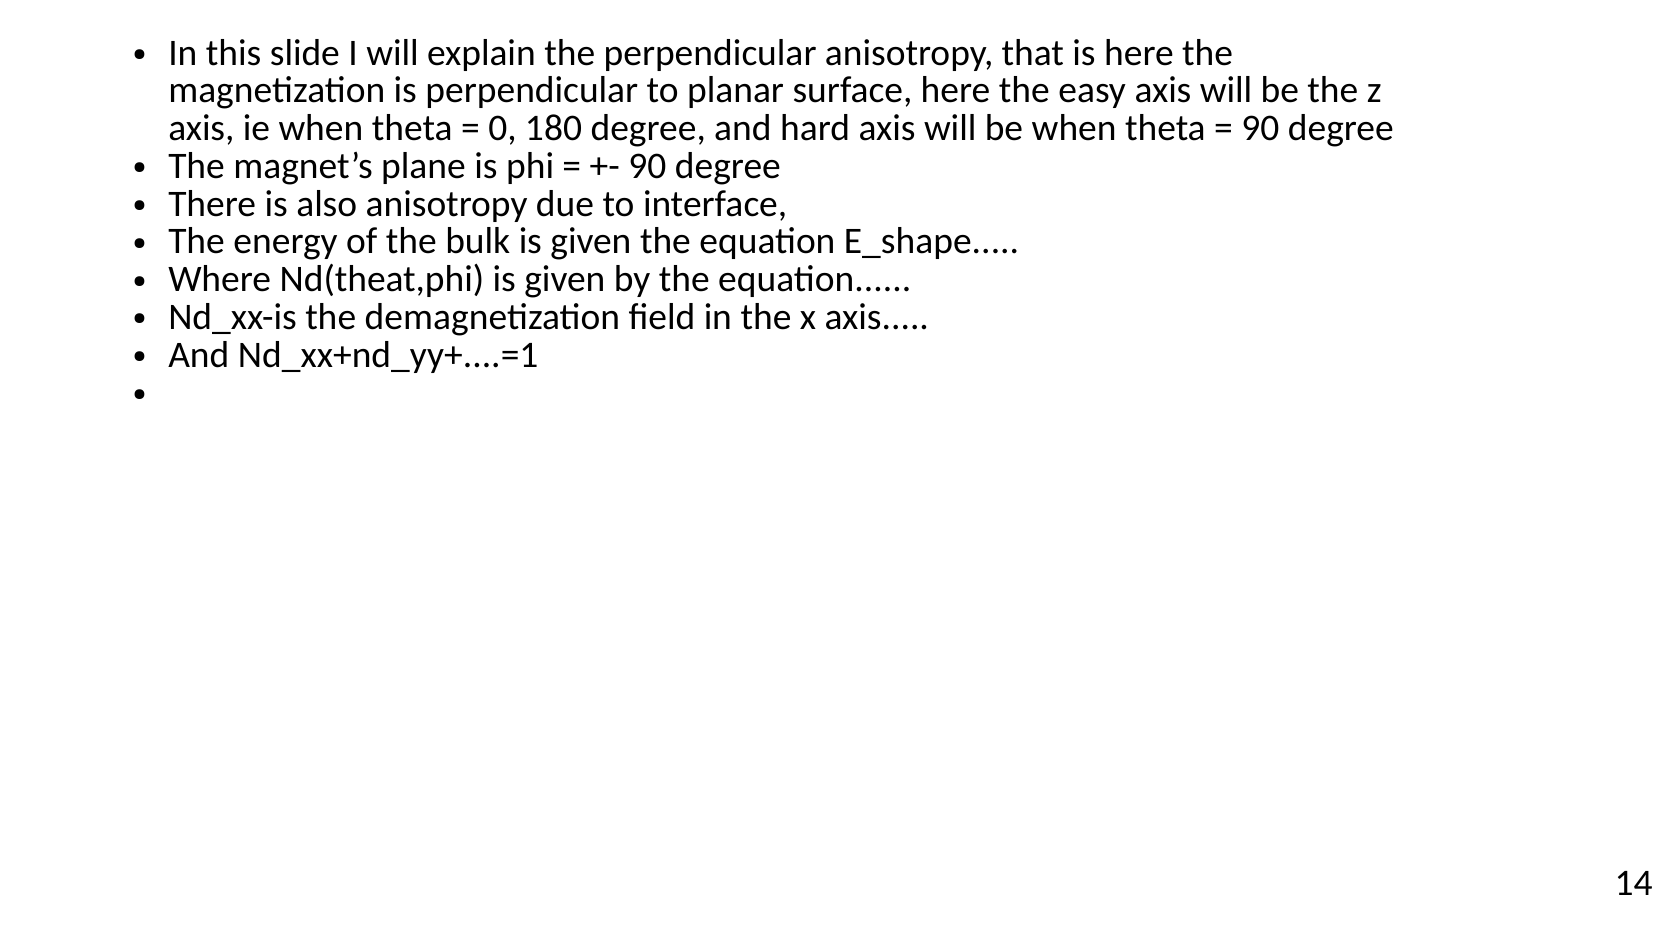

In this slide I will explain the perpendicular anisotropy, that is here the magnetization is perpendicular to planar surface, here the easy axis will be the z axis, ie when theta = 0, 180 degree, and hard axis will be when theta = 90 degree
The magnet’s plane is phi = +- 90 degree
There is also anisotropy due to interface,
The energy of the bulk is given the equation E_shape.....
Where Nd(theat,phi) is given by the equation......
Nd_xx-is the demagnetization field in the x axis.....
And Nd_xx+nd_yy+....=1